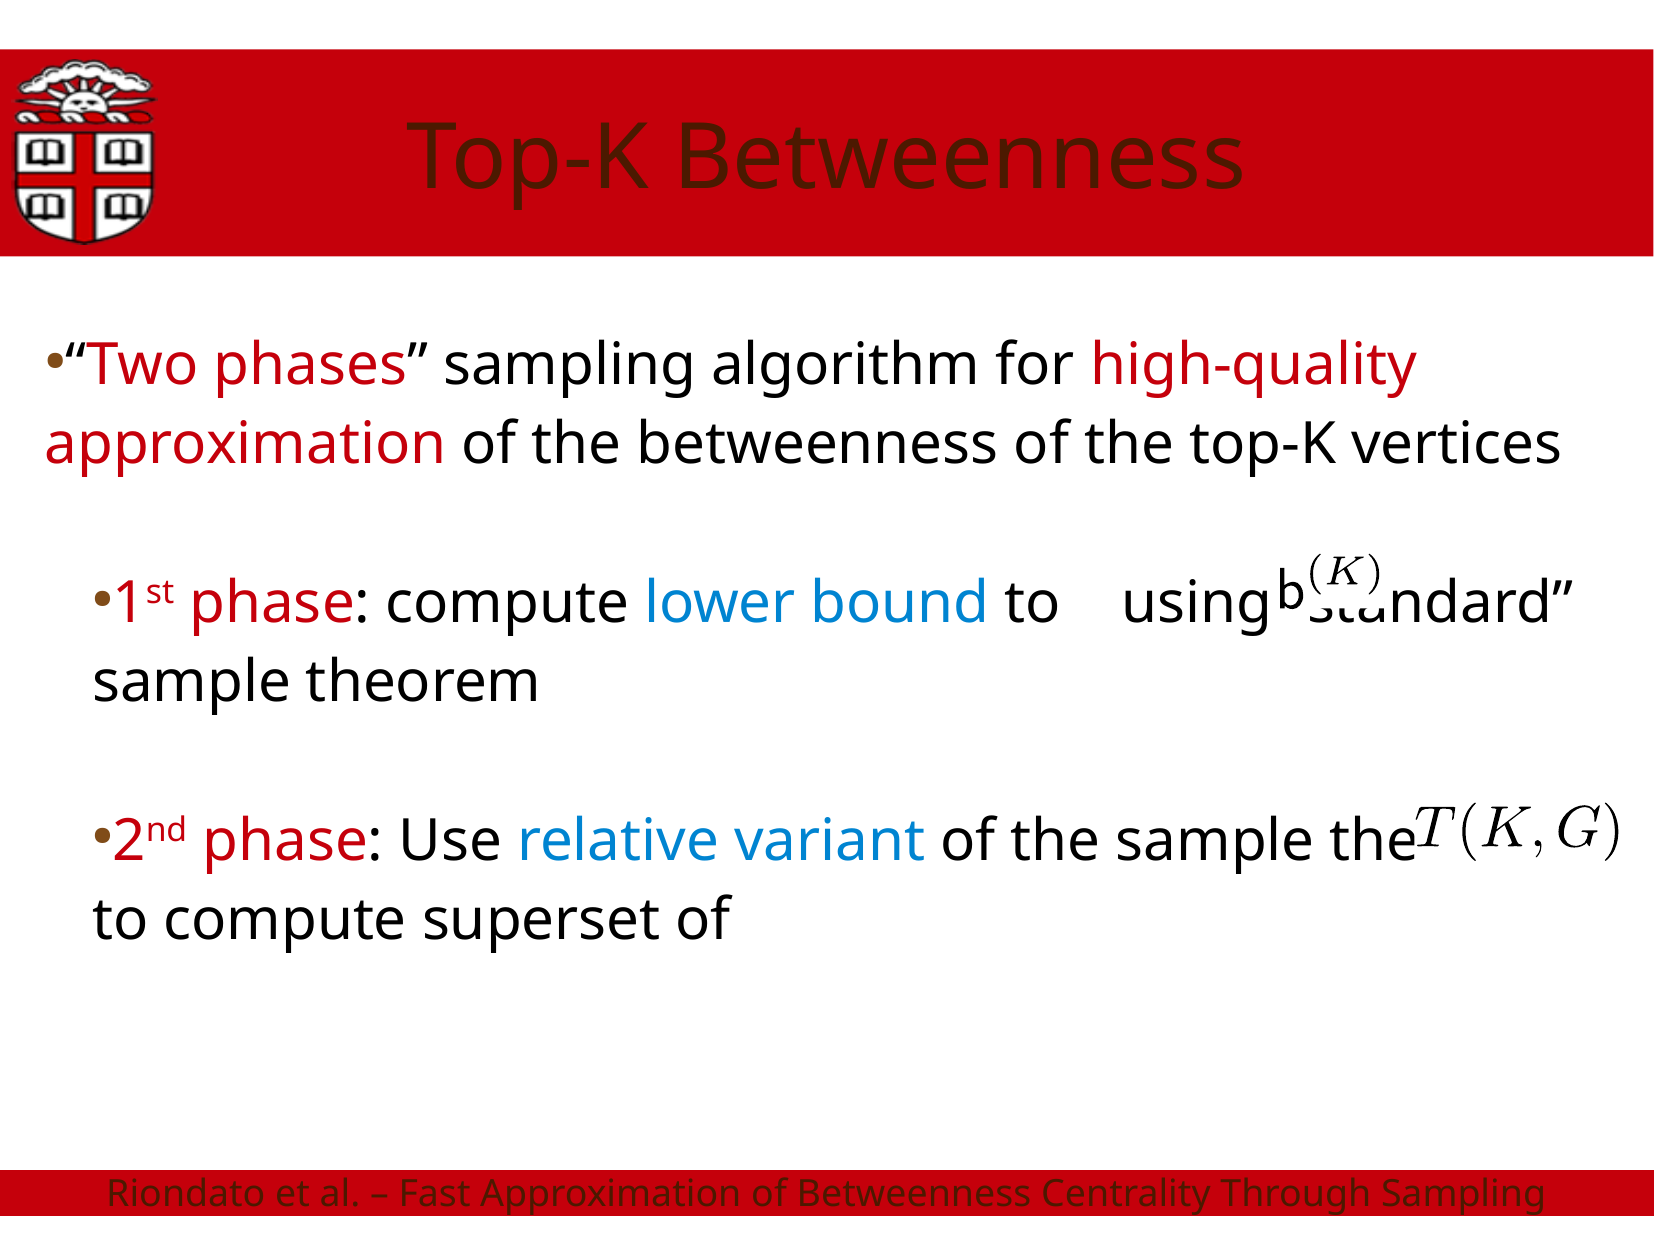

# Top-K Betweenness
“Two phases” sampling algorithm for high-quality approximation of the betweenness of the top-K vertices
1st phase: compute lower bound to using “standard” sample theorem
2nd phase: Use relative variant of the sample theorem to compute superset of
Riondato et al. – Fast Approximation of Betweenness Centrality Through Sampling